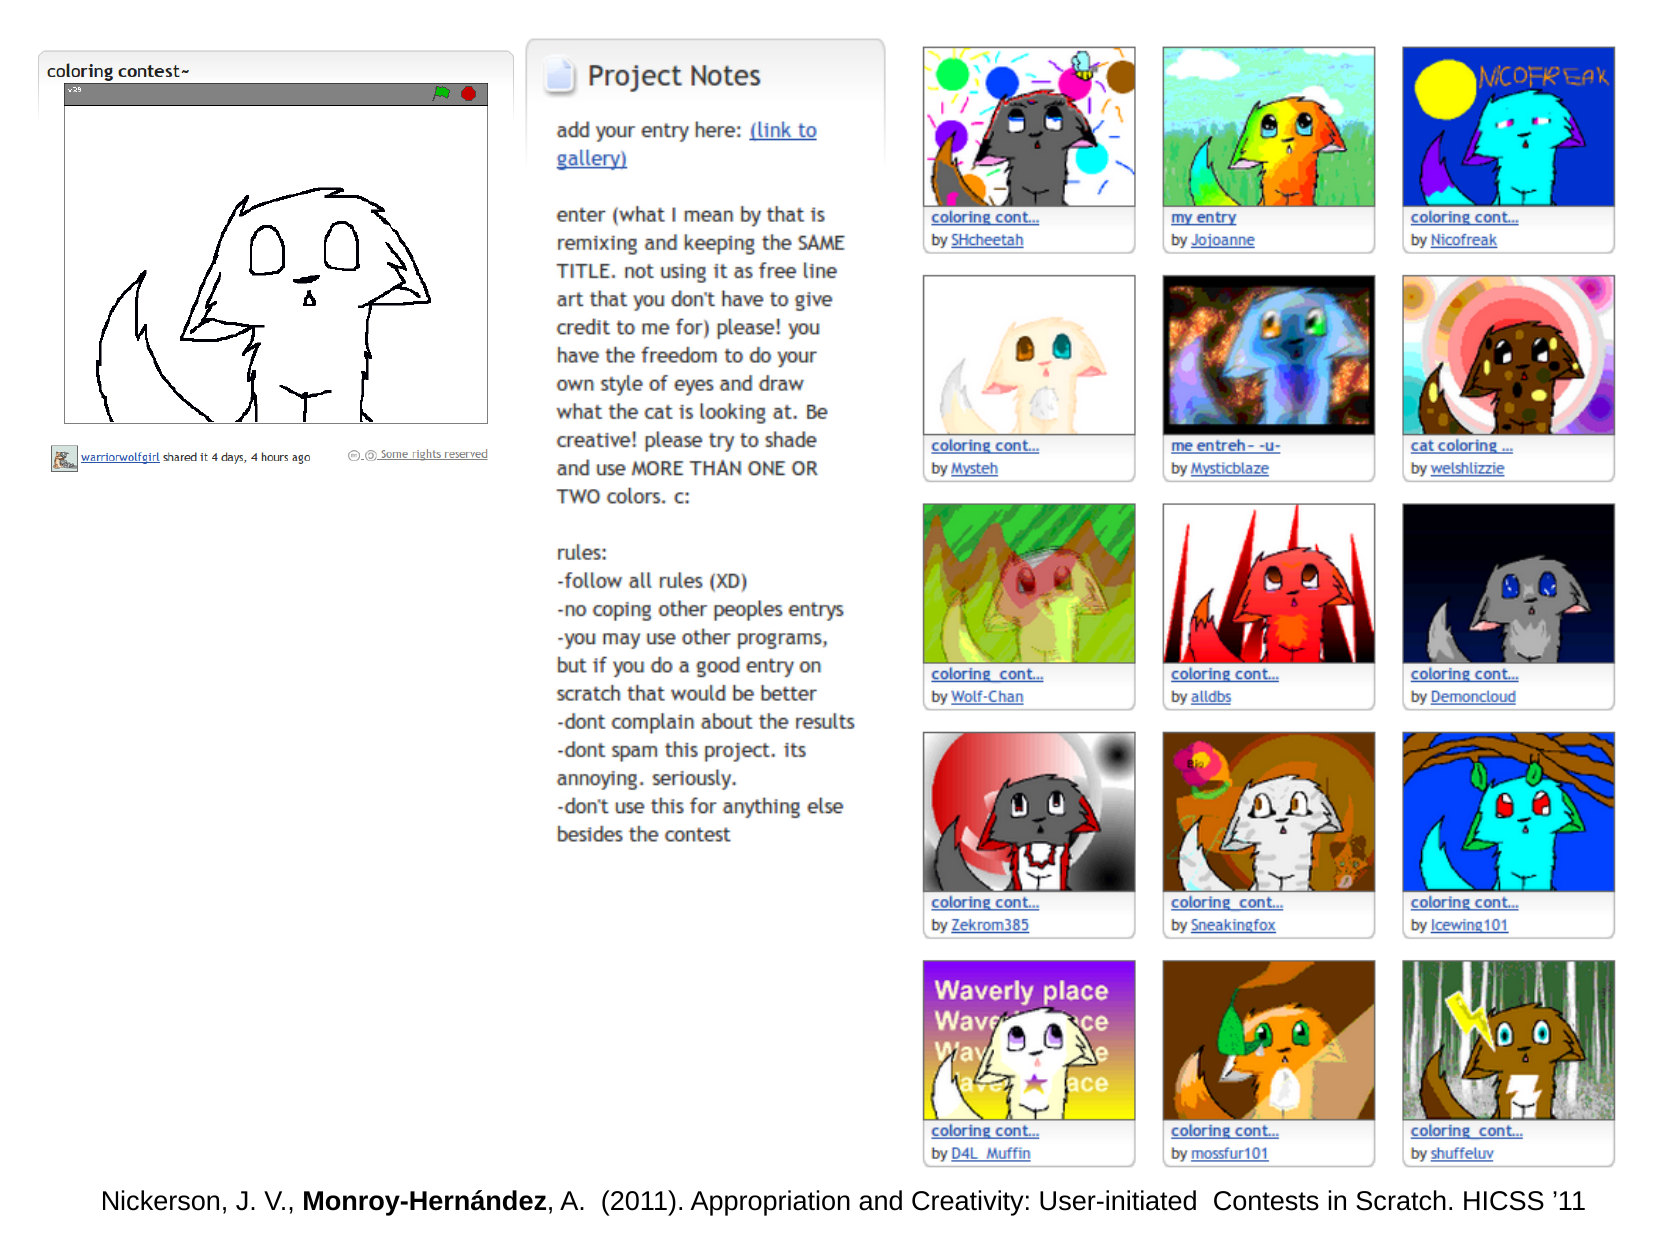

Nickerson, J. V., Monroy-Hernández, A. (2011). Appropriation and Creativity: User-initiated Contests in Scratch. HICSS ’11